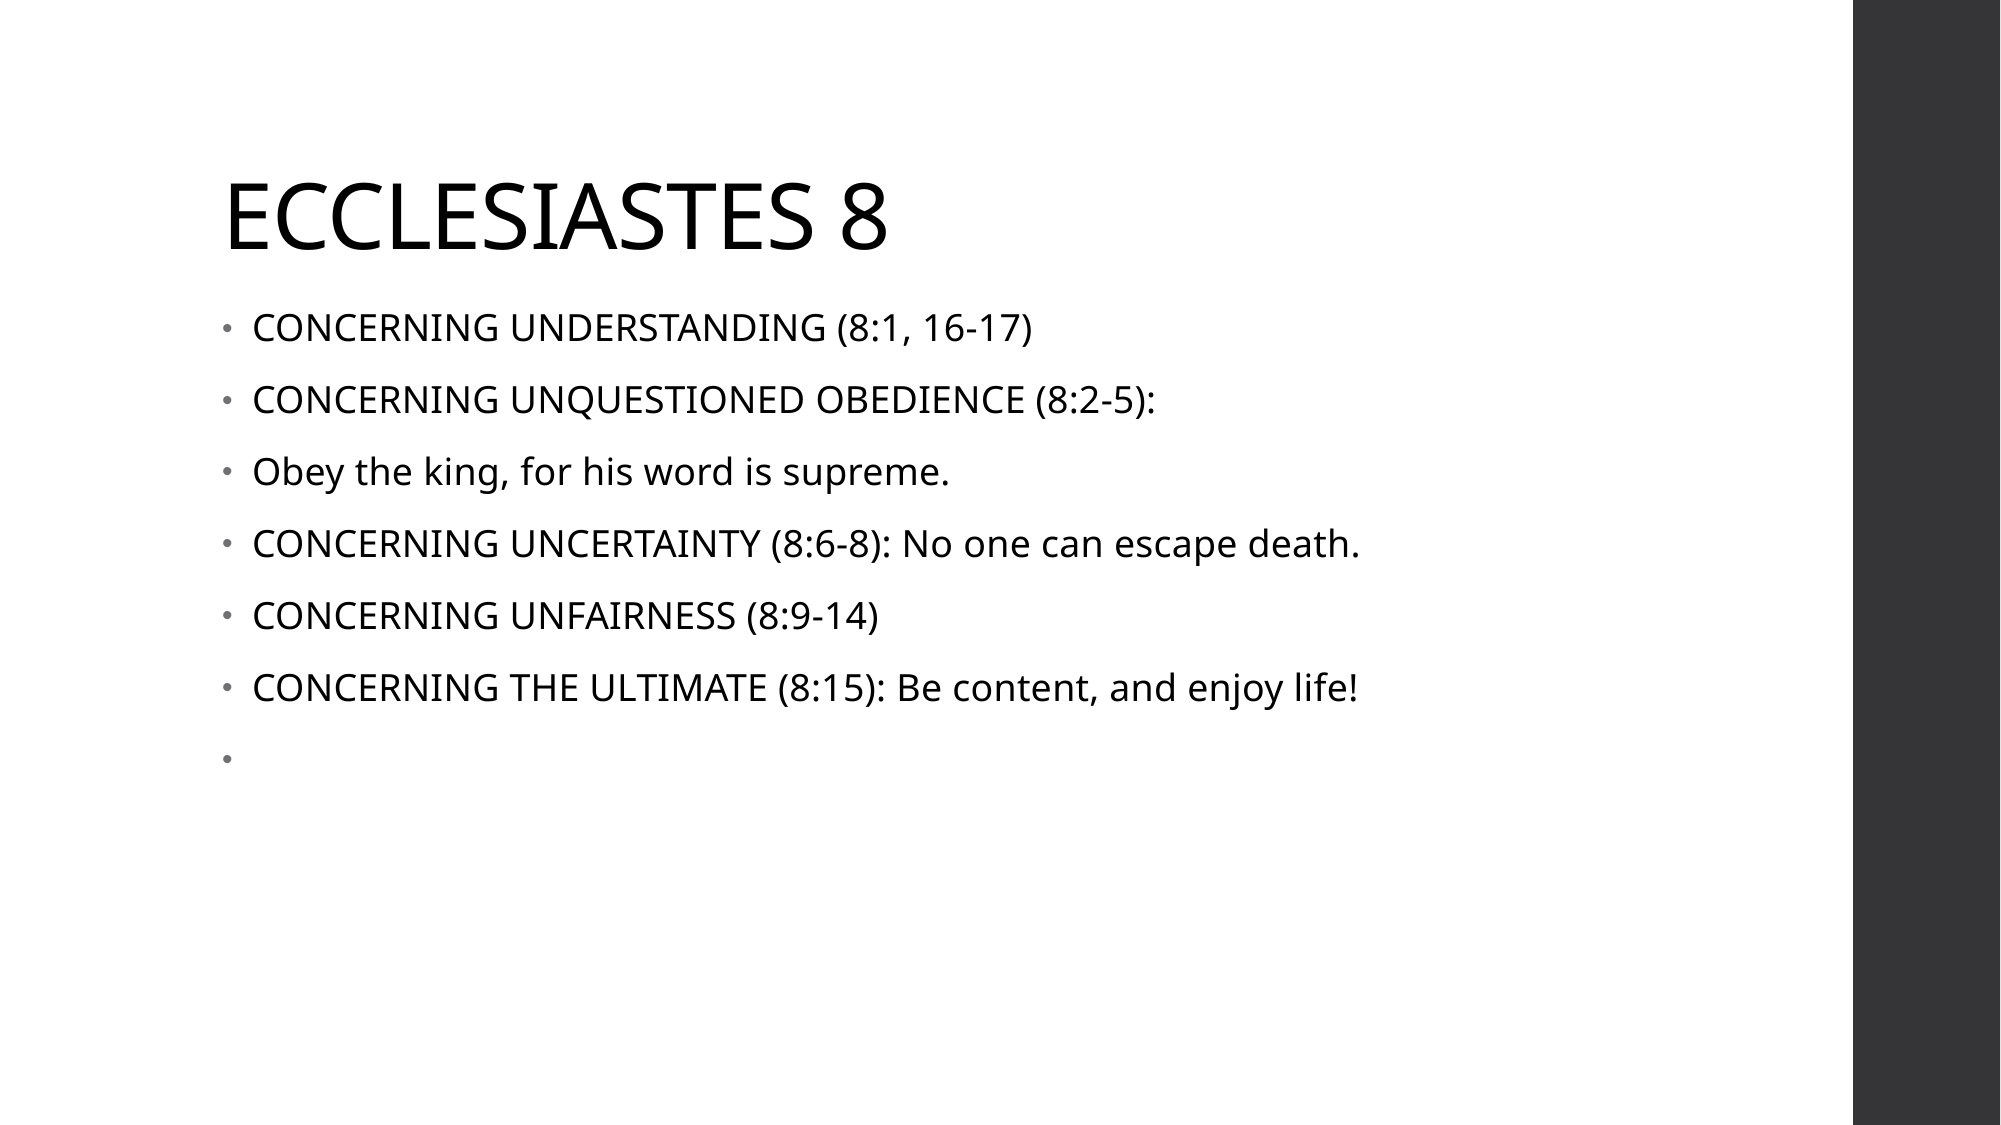

# ECCLESIASTES 8
CONCERNING UNDERSTANDING (8:1, 16-17)
CONCERNING UNQUESTIONED OBEDIENCE (8:2-5):
Obey the king, for his word is supreme.
CONCERNING UNCERTAINTY (8:6-8): No one can escape death.
CONCERNING UNFAIRNESS (8:9-14)
CONCERNING THE ULTIMATE (8:15): Be content, and enjoy life!